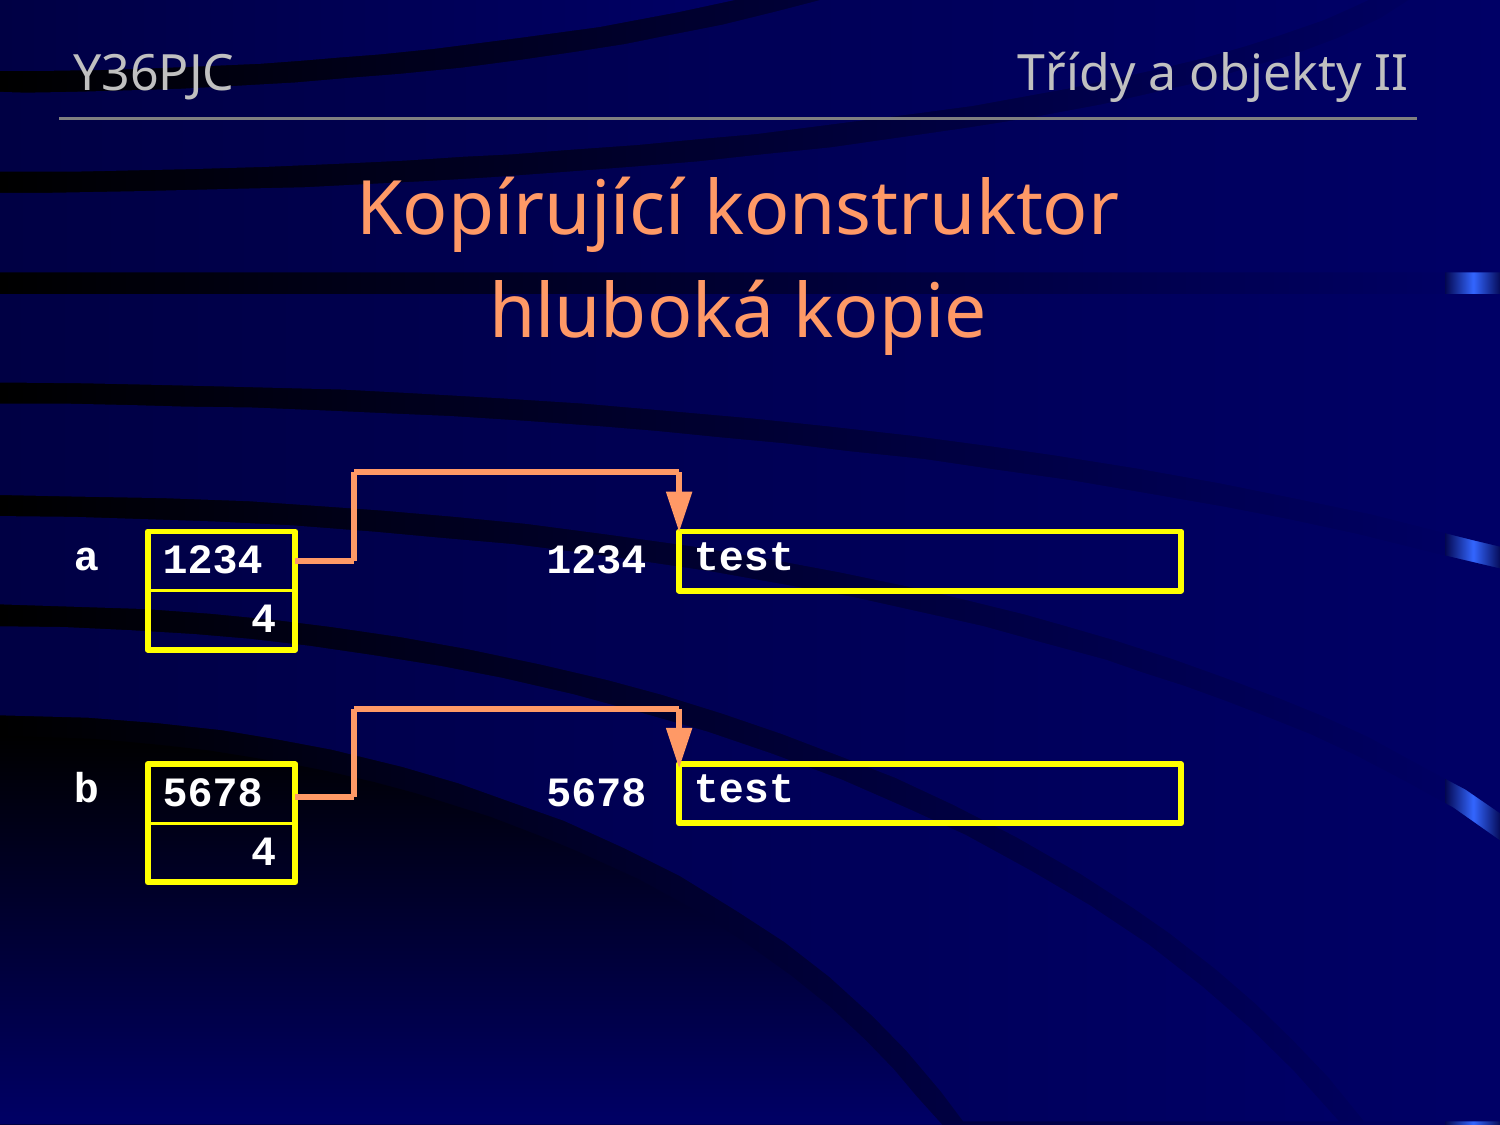

Y36PJC
Třídy a objekty II
Kopírující konstruktor
hluboká kopie
a
test
1234
1234
4
b
test
5678
5678
4